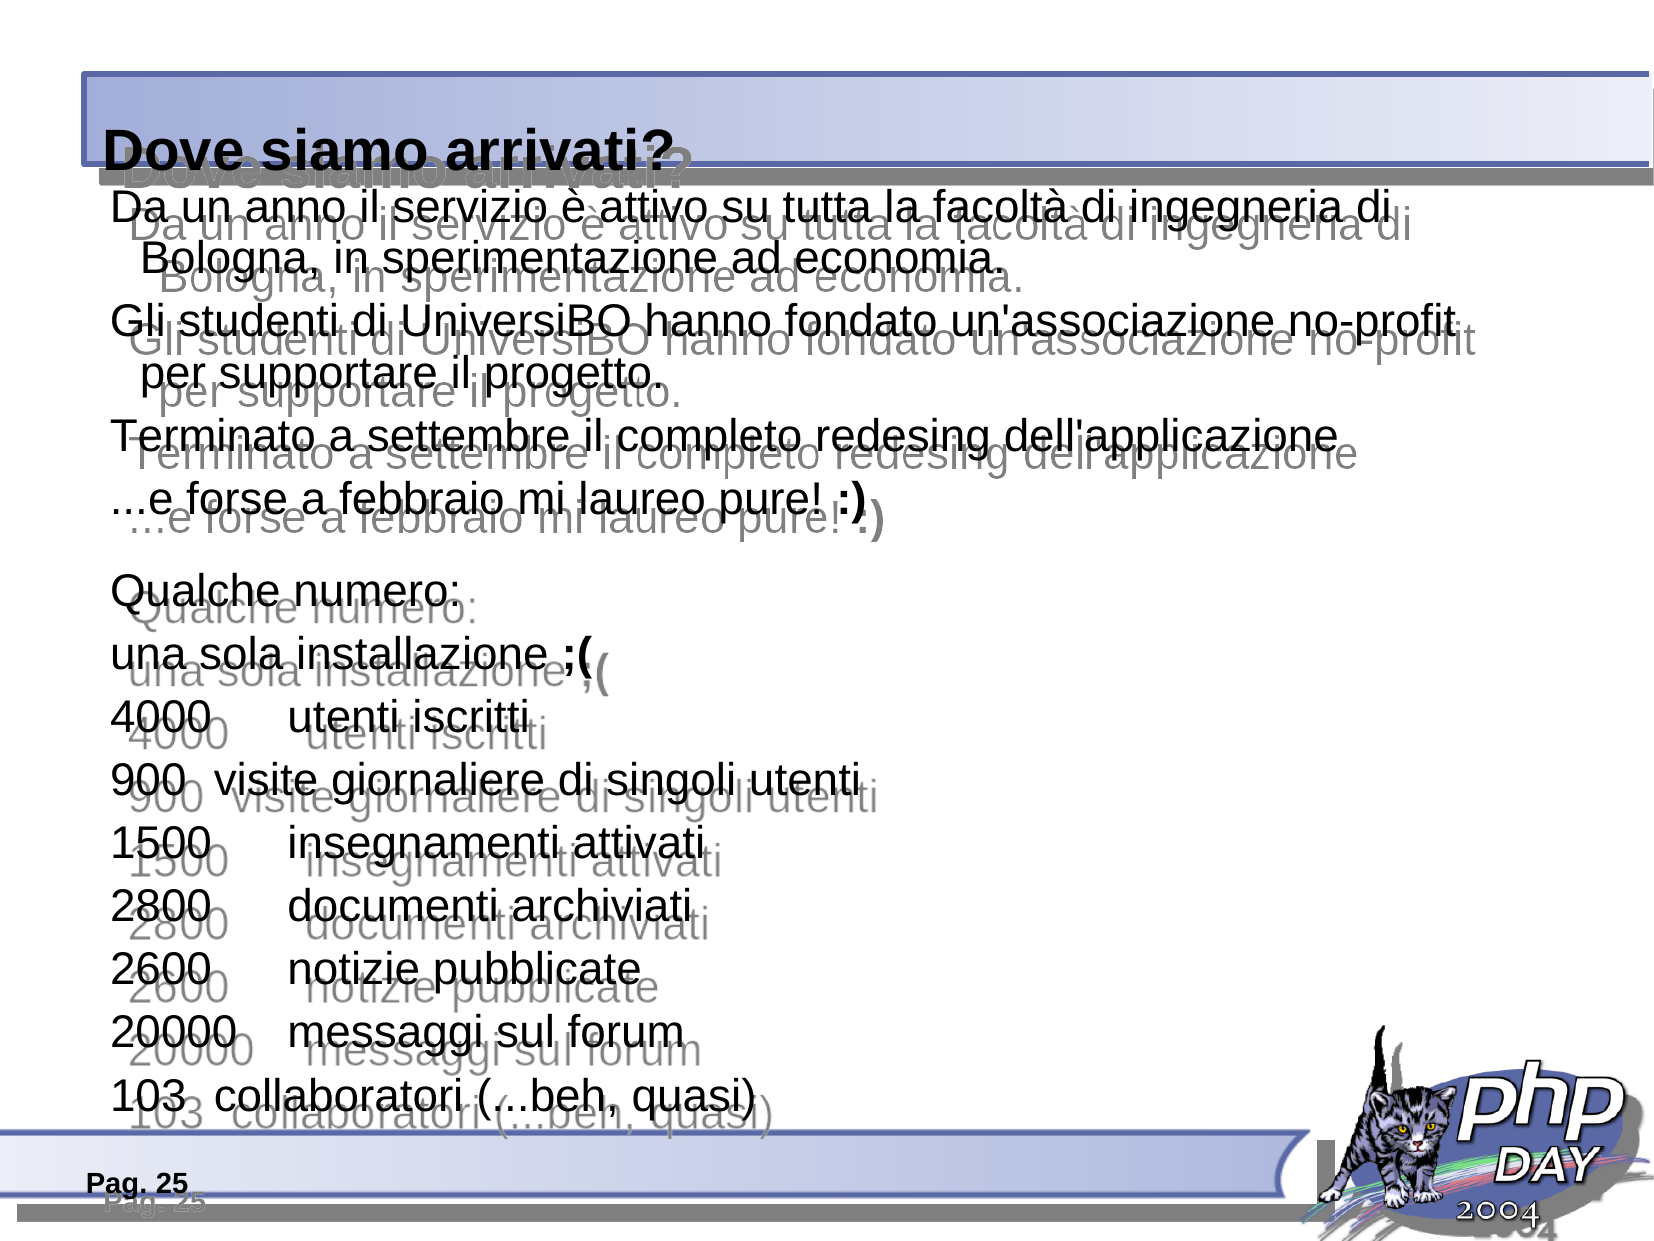

Dove siamo arrivati?
Da un anno il servizio è attivo su tutta la facoltà di ingegneria di Bologna, in sperimentazione ad economia.
Gli studenti di UniversiBO hanno fondato un'associazione no-profit per supportare il progetto.
Terminato a settembre il completo redesing dell'applicazione
...e forse a febbraio mi laureo pure! :)
Qualche numero:
una sola installazione ;(
4000 	utenti iscritti
900 	visite giornaliere di singoli utenti
1500 	insegnamenti attivati
2800 	documenti archiviati
2600 	notizie pubblicate
20000 	messaggi sul forum
103 	collaboratori (...beh, quasi)